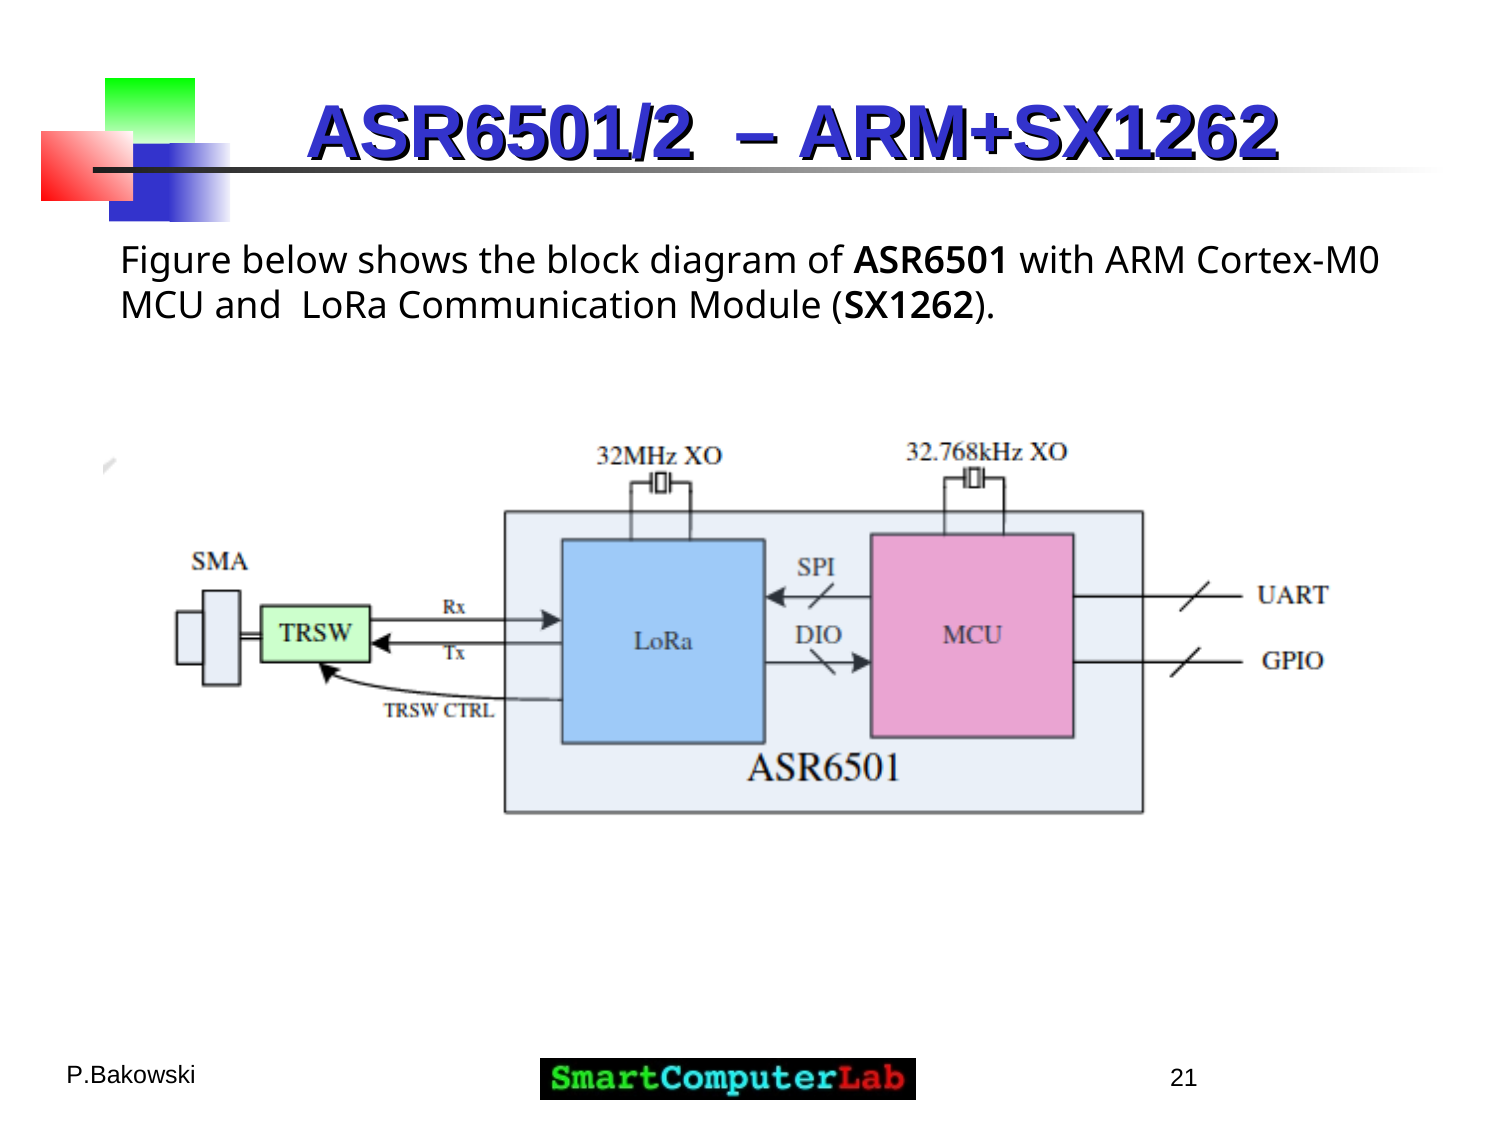

# ASR6501/2 – ARM+SX1262
Figure below shows the block diagram of ASR6501 with ARM Cortex-M0 MCU and LoRa Communication Module (SX1262).
21